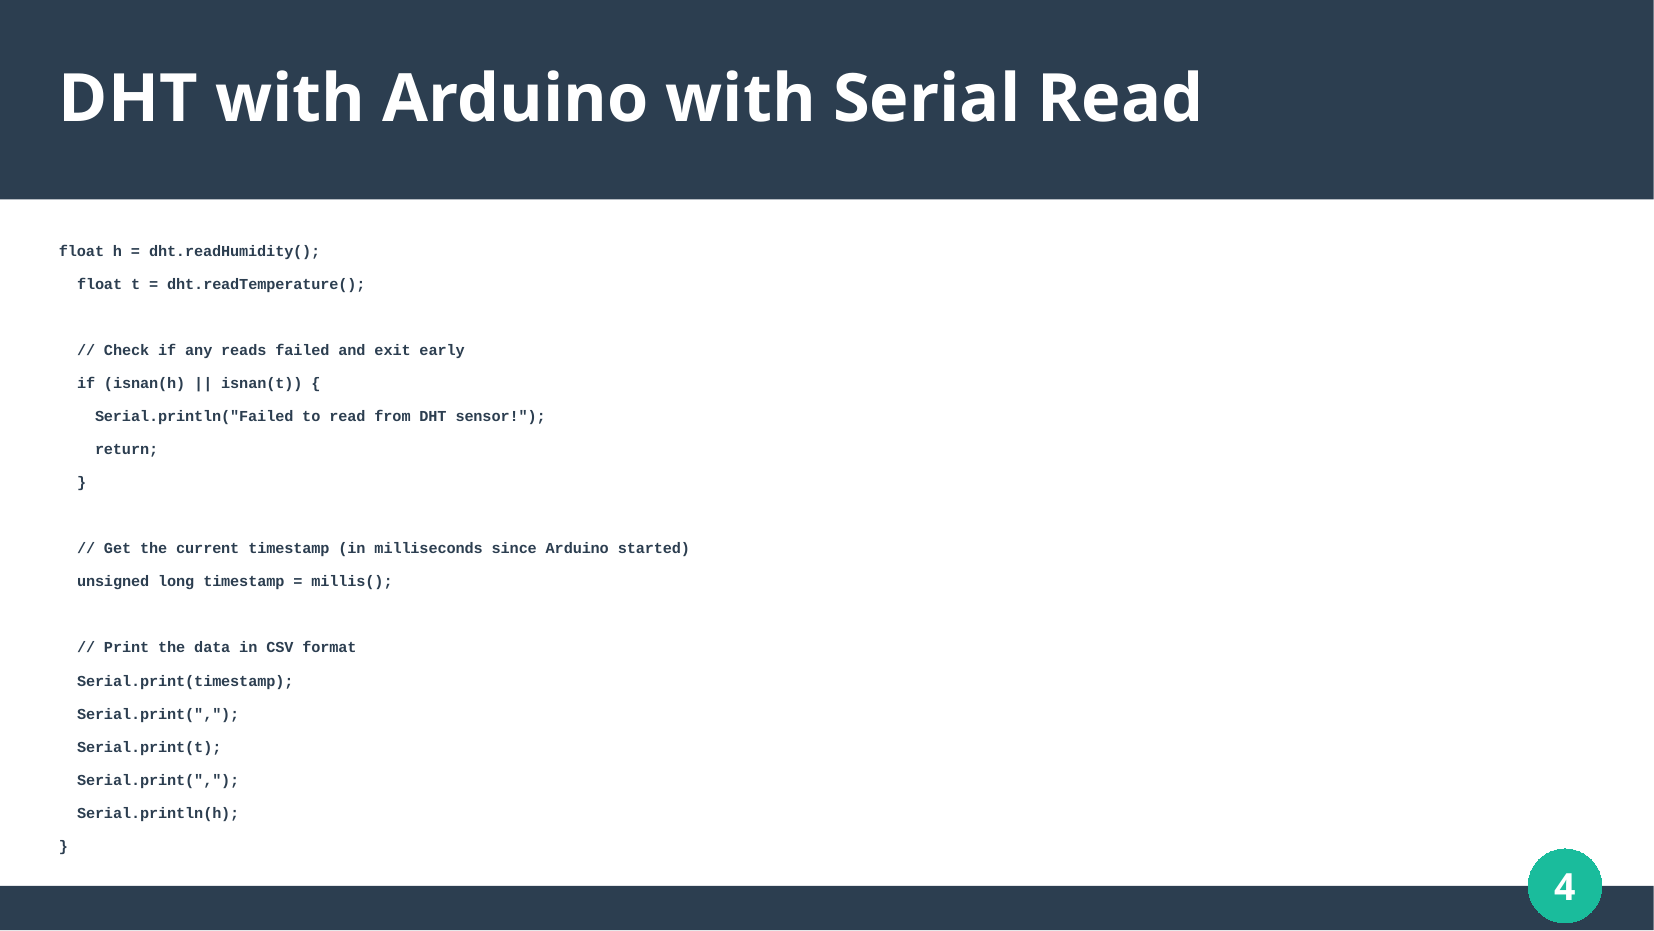

# DHT with Arduino with Serial Read
float h = dht.readHumidity();
 float t = dht.readTemperature();
 // Check if any reads failed and exit early
 if (isnan(h) || isnan(t)) {
 Serial.println("Failed to read from DHT sensor!");
 return;
 }
 // Get the current timestamp (in milliseconds since Arduino started)
 unsigned long timestamp = millis();
 // Print the data in CSV format
 Serial.print(timestamp);
 Serial.print(",");
 Serial.print(t);
 Serial.print(",");
 Serial.println(h);
}
4